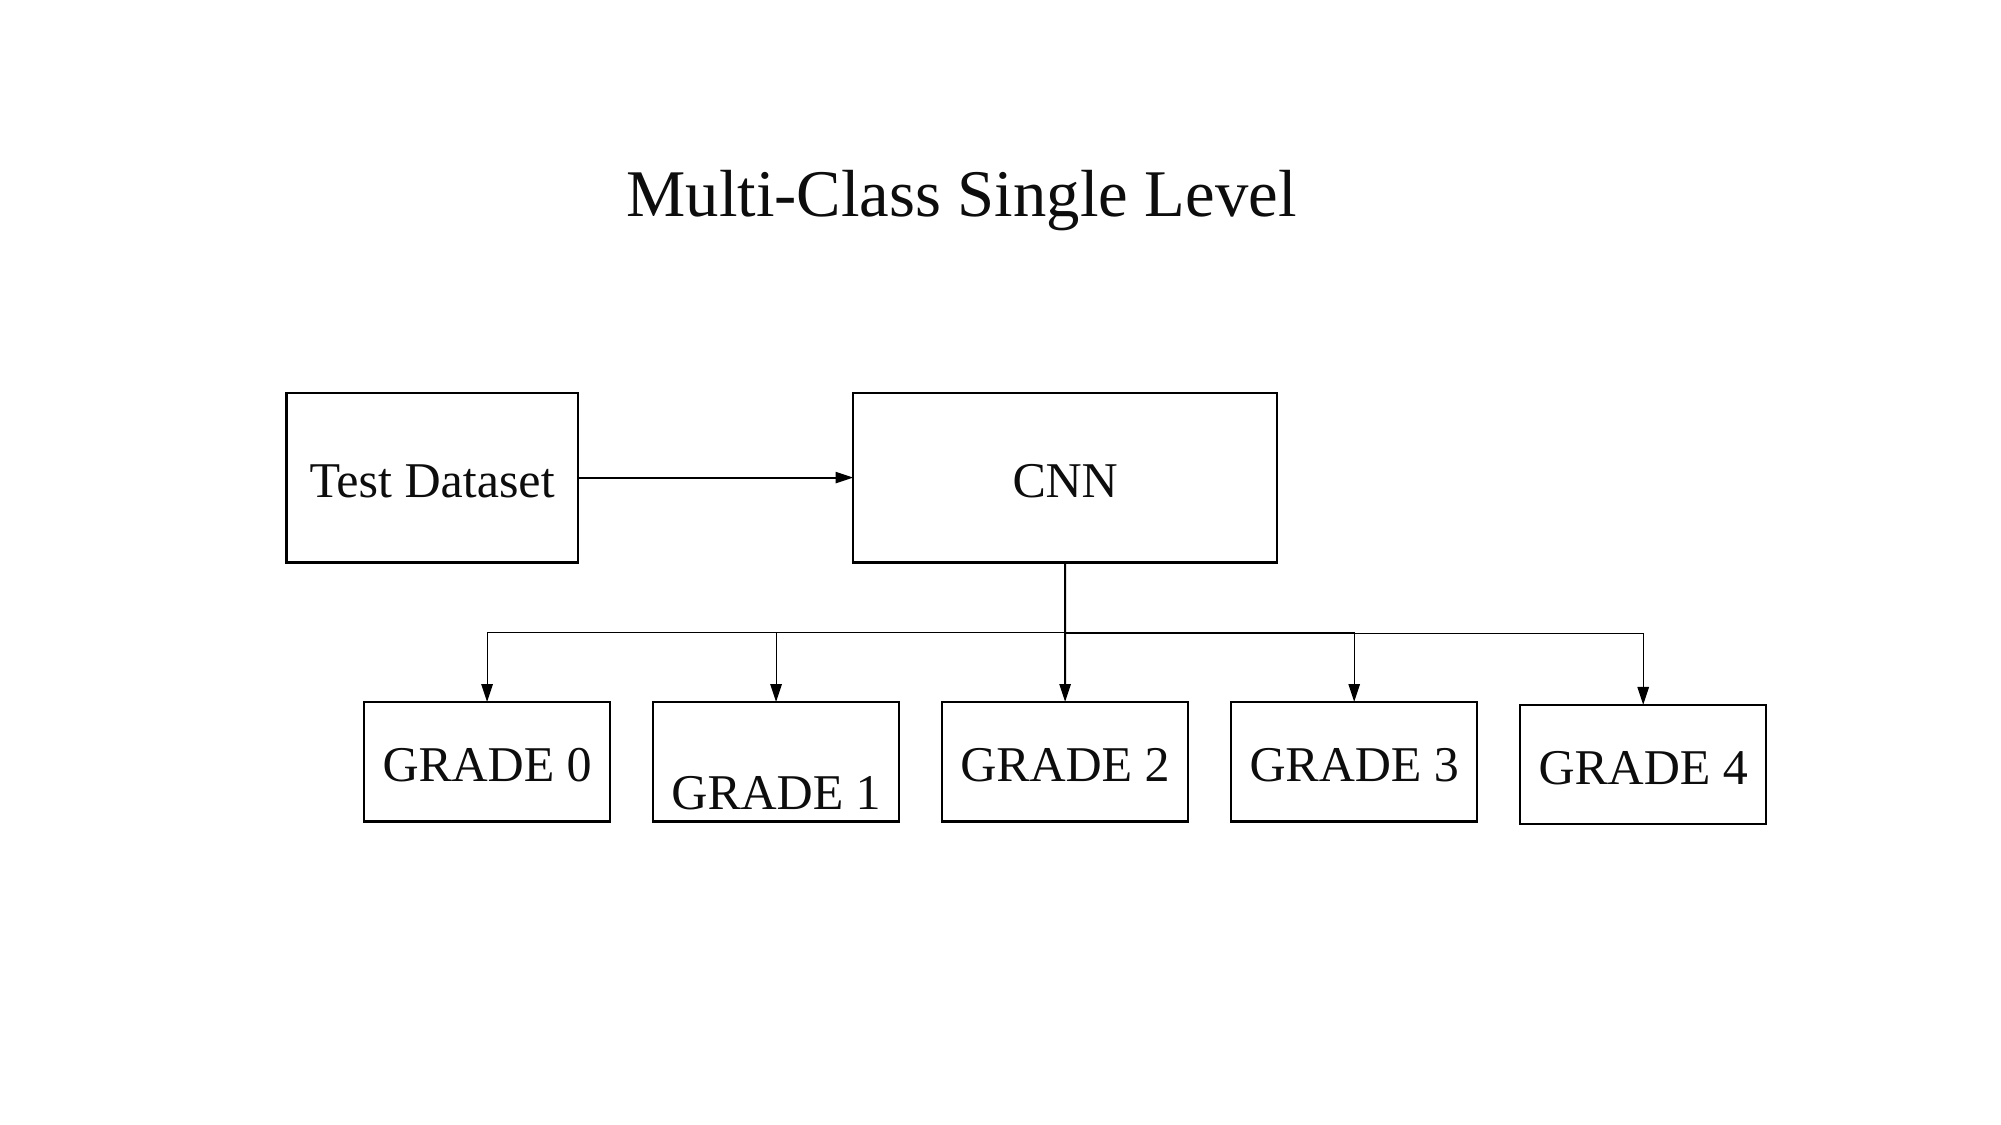

Multi-Class Single Level
Test Dataset
CNN
GRADE 0
GRADE 1
GRADE 2
GRADE 3
GRADE 4